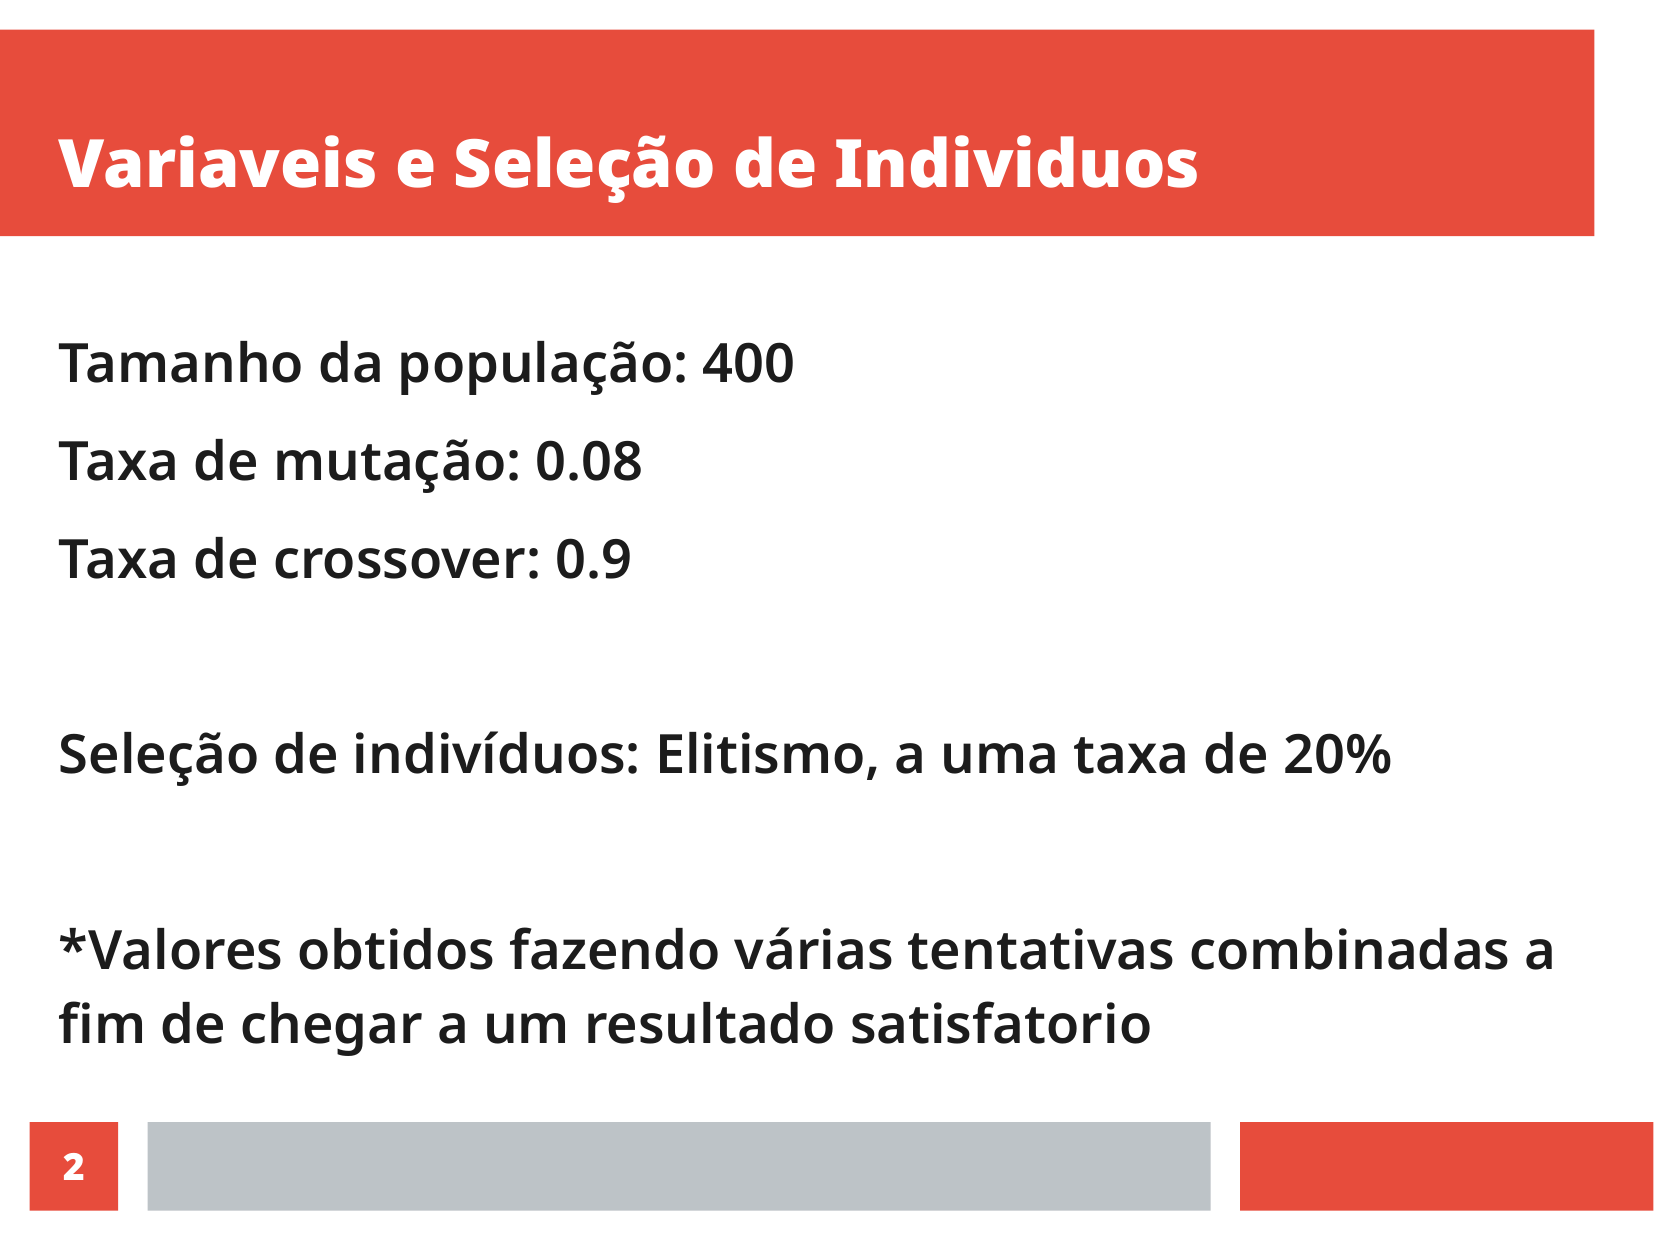

# Variaveis e Seleção de Individuos
Tamanho da população: 400
Taxa de mutação: 0.08
Taxa de crossover: 0.9
Seleção de indivíduos: Elitismo, a uma taxa de 20%
*Valores obtidos fazendo várias tentativas combinadas a fim de chegar a um resultado satisfatorio
2